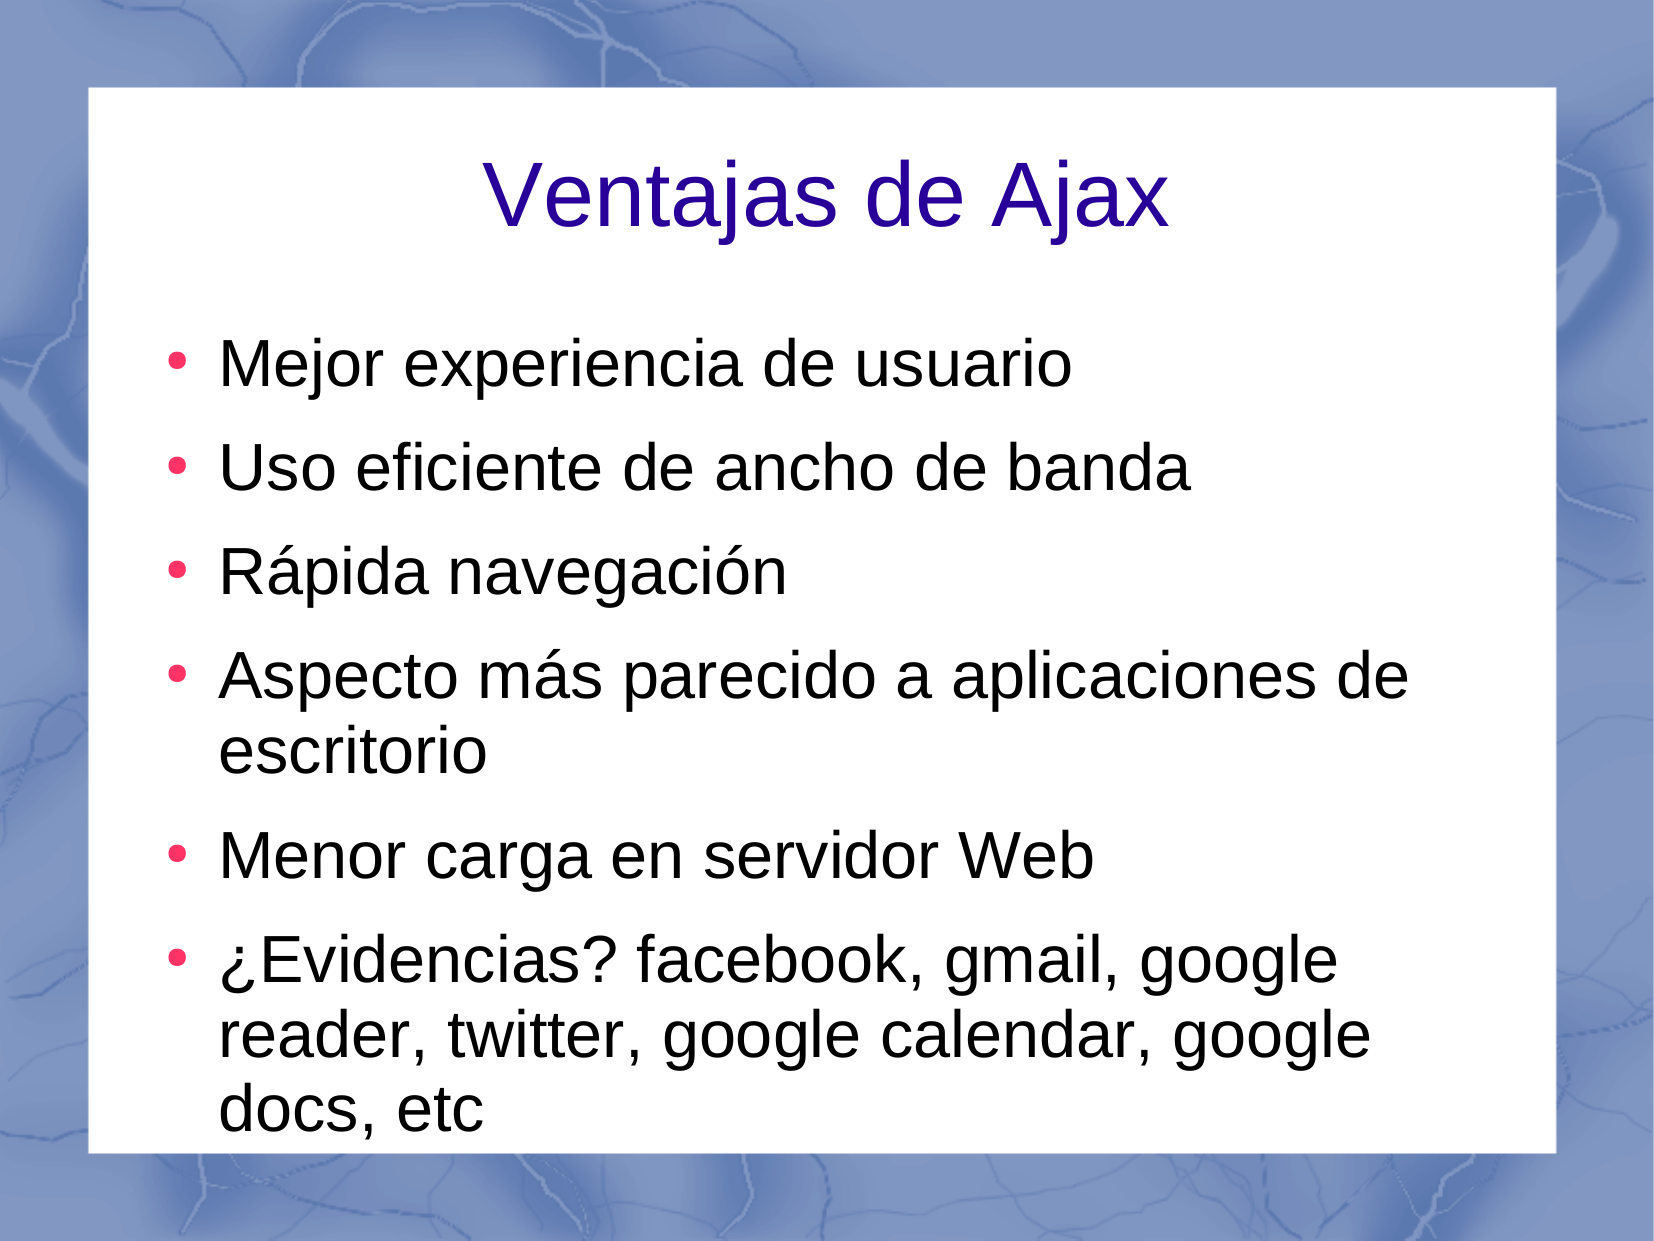

# Ventajas de Ajax
Mejor experiencia de usuario
Uso eficiente de ancho de banda
Rápida navegación
Aspecto más parecido a aplicaciones de escritorio
Menor carga en servidor Web
¿Evidencias? facebook, gmail, google reader, twitter, google calendar, google docs, etc